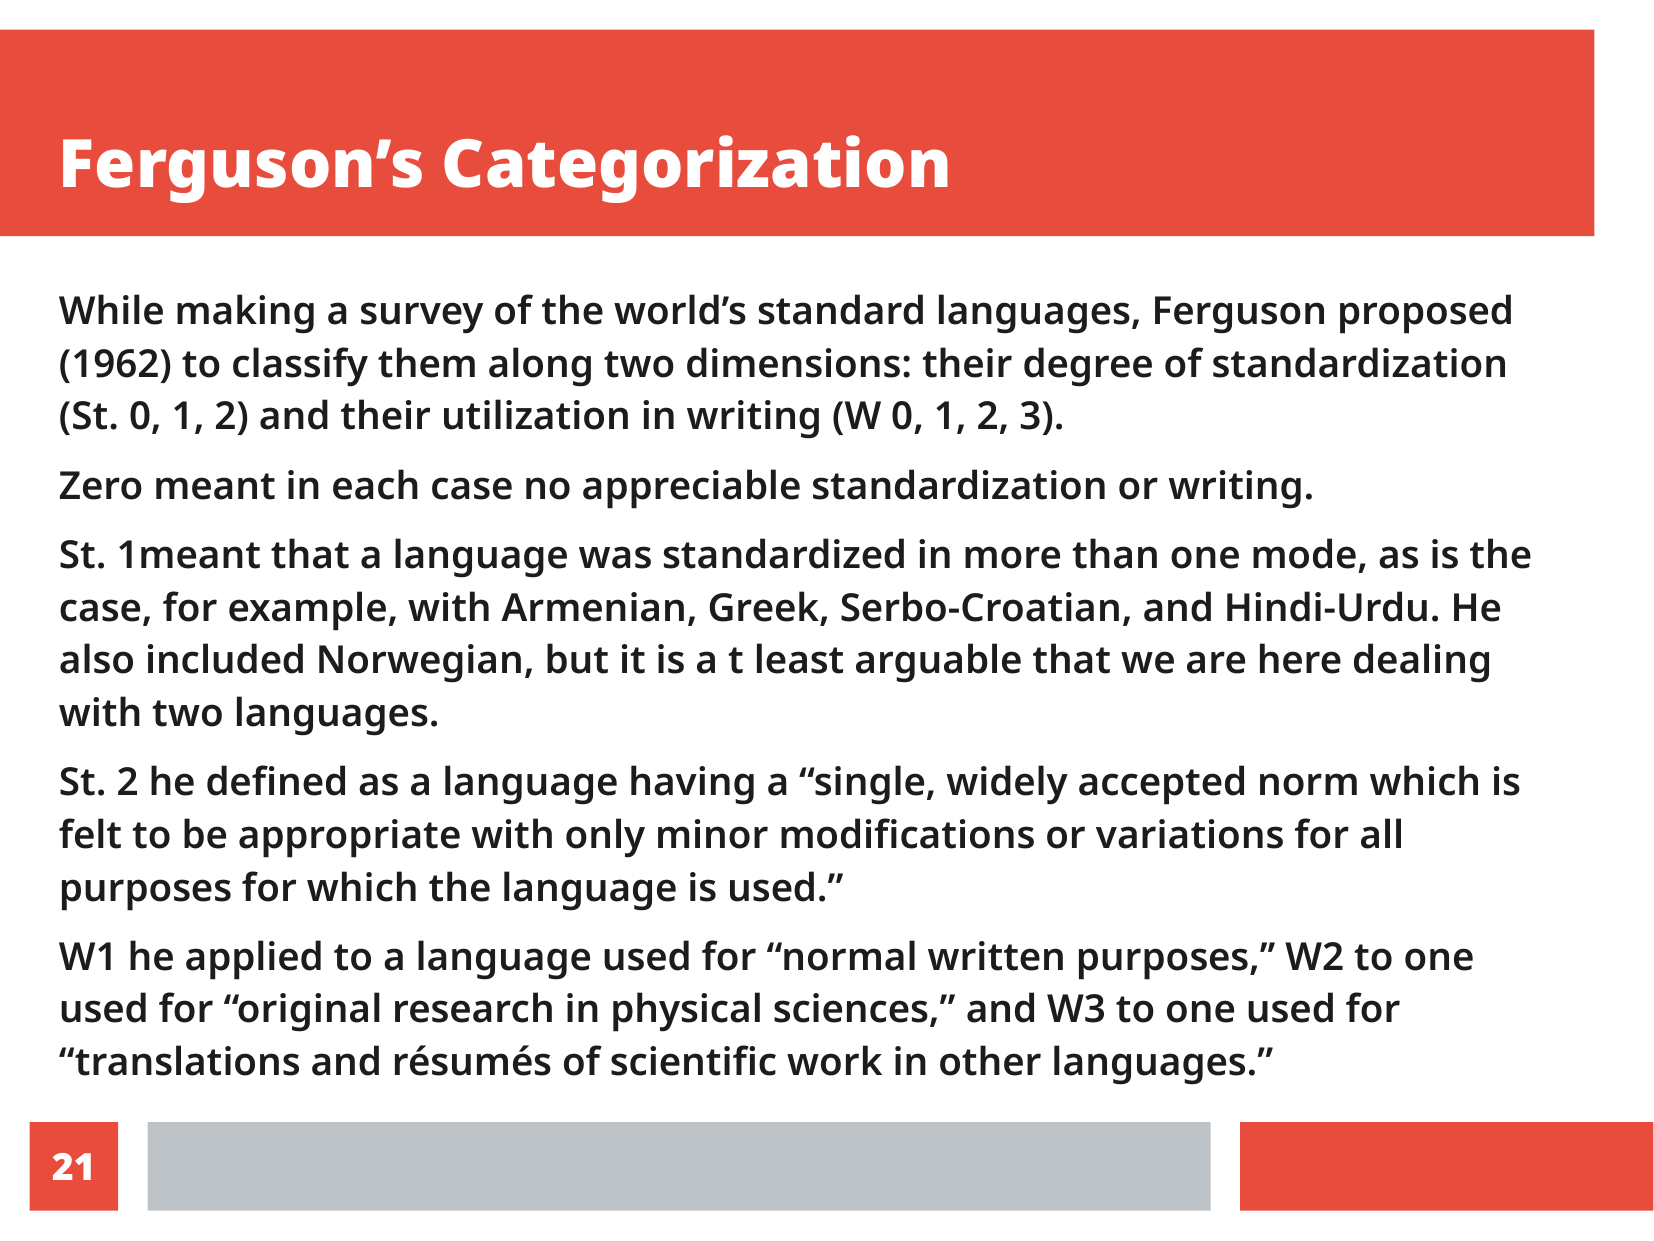

# Ferguson’s Categorization
While making a survey of the world’s standard languages, Ferguson proposed (1962) to classify them along two dimensions: their degree of standardization (St. 0, 1, 2) and their utilization in writing (W 0, 1, 2, 3).
Zero meant in each case no appreciable standardization or writing.
St. 1meant that a language was standardized in more than one mode, as is the case, for example, with Armenian, Greek, Serbo-Croatian, and Hindi-Urdu. He also included Norwegian, but it is a t least arguable that we are here dealing with two languages.
St. 2 he defined as a language having a “single, widely accepted norm which is felt to be appropriate with only minor modifications or variations for all purposes for which the language is used.”
W1 he applied to a language used for “normal written purposes,’’ W2 to one used for “original research in physical sciences,” and W3 to one used for “translations and résumés of scientific work in other languages.”
21